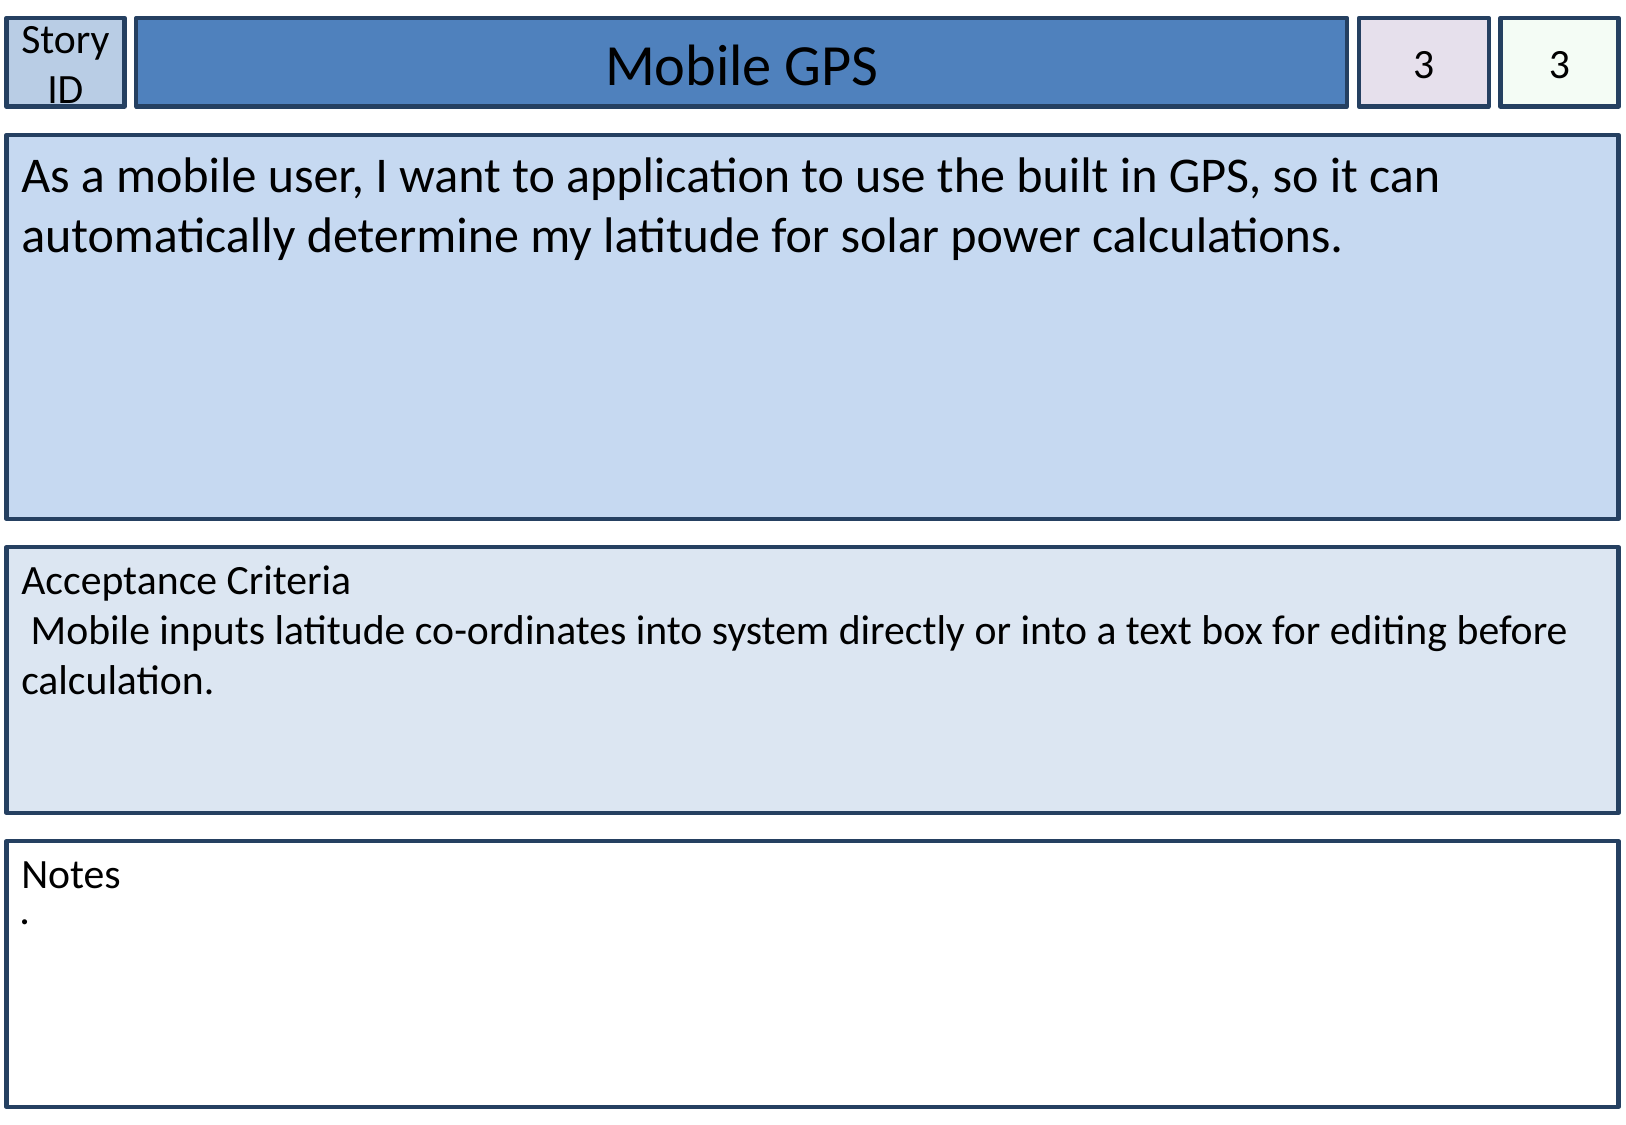

Story ID
Mobile GPS
3
3
As a mobile user, I want to application to use the built in GPS, so it can automatically determine my latitude for solar power calculations.
#
Acceptance Criteria
 Mobile inputs latitude co-ordinates into system directly or into a text box for editing before calculation.
Notes